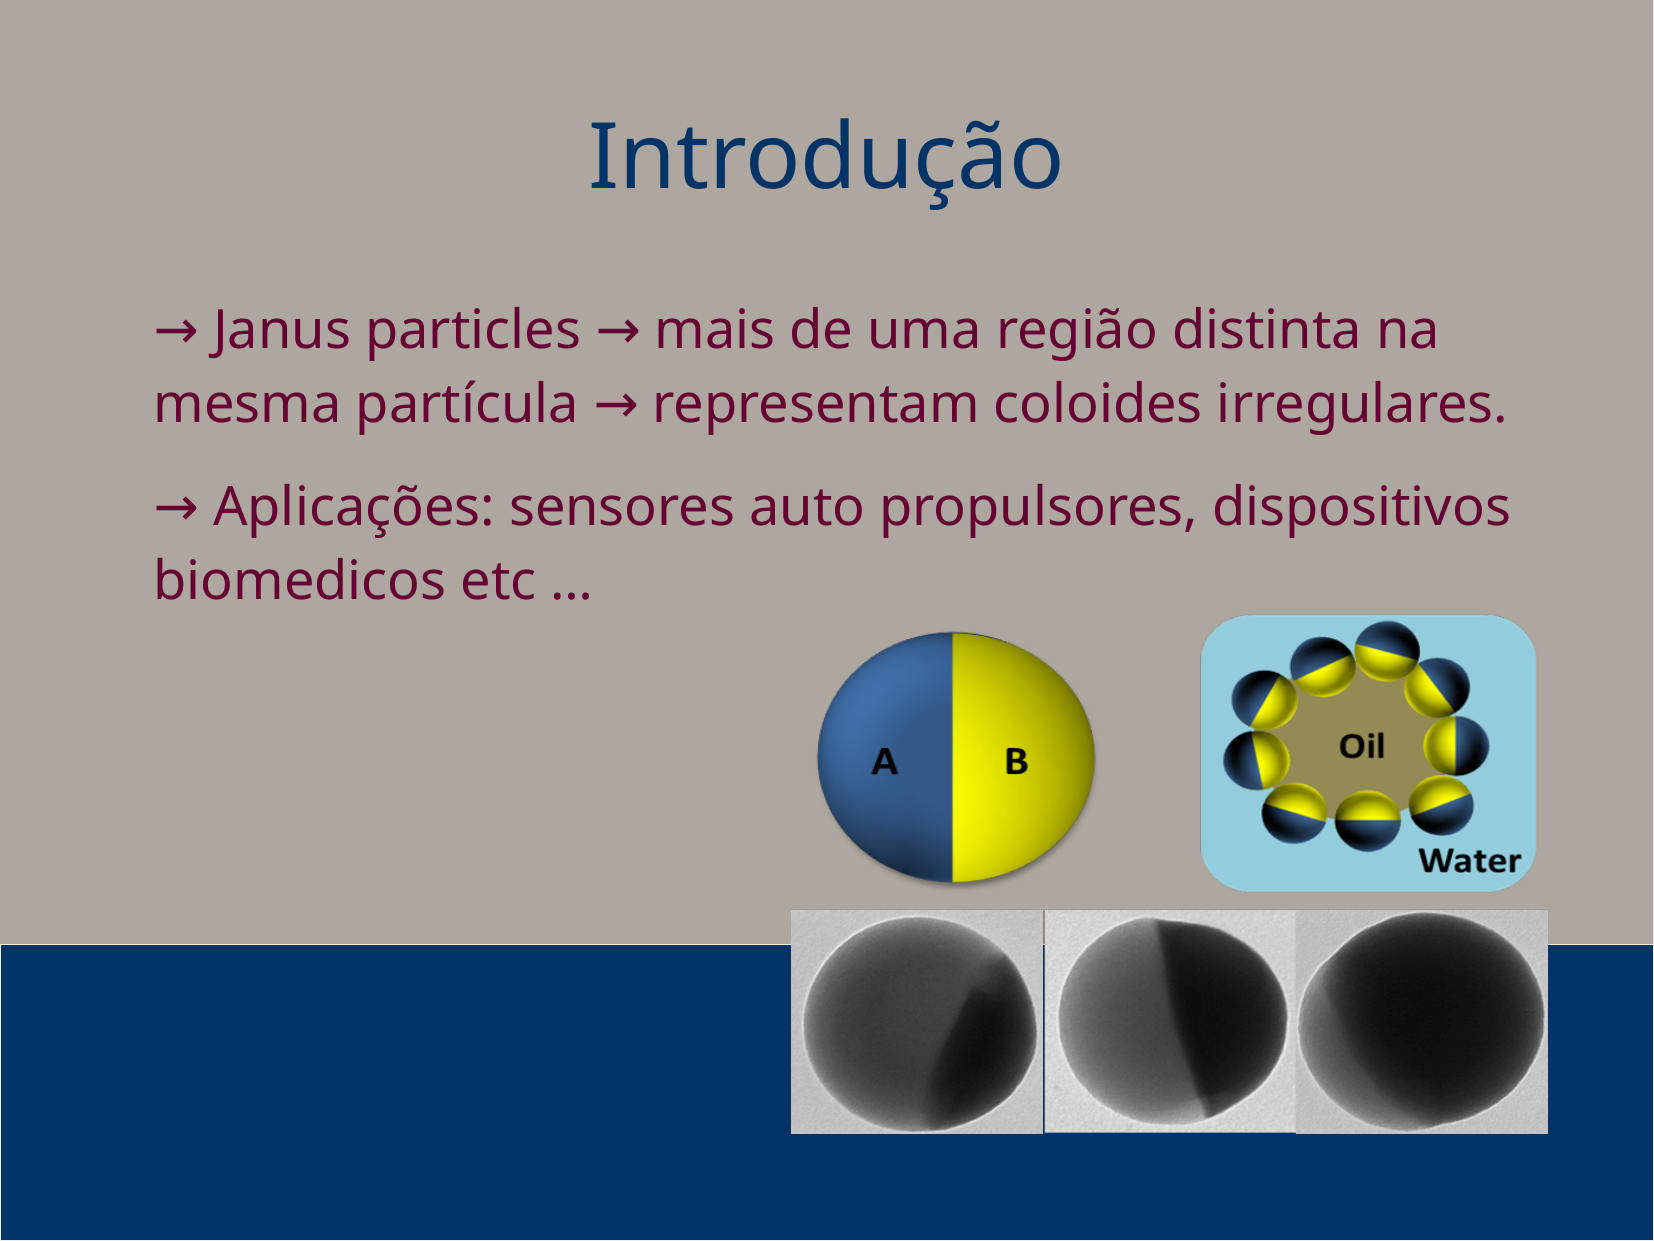

# Introdução
→ Janus particles → mais de uma região distinta na mesma partícula → representam coloides irregulares.
→ Aplicações: sensores auto propulsores, dispositivos biomedicos etc …